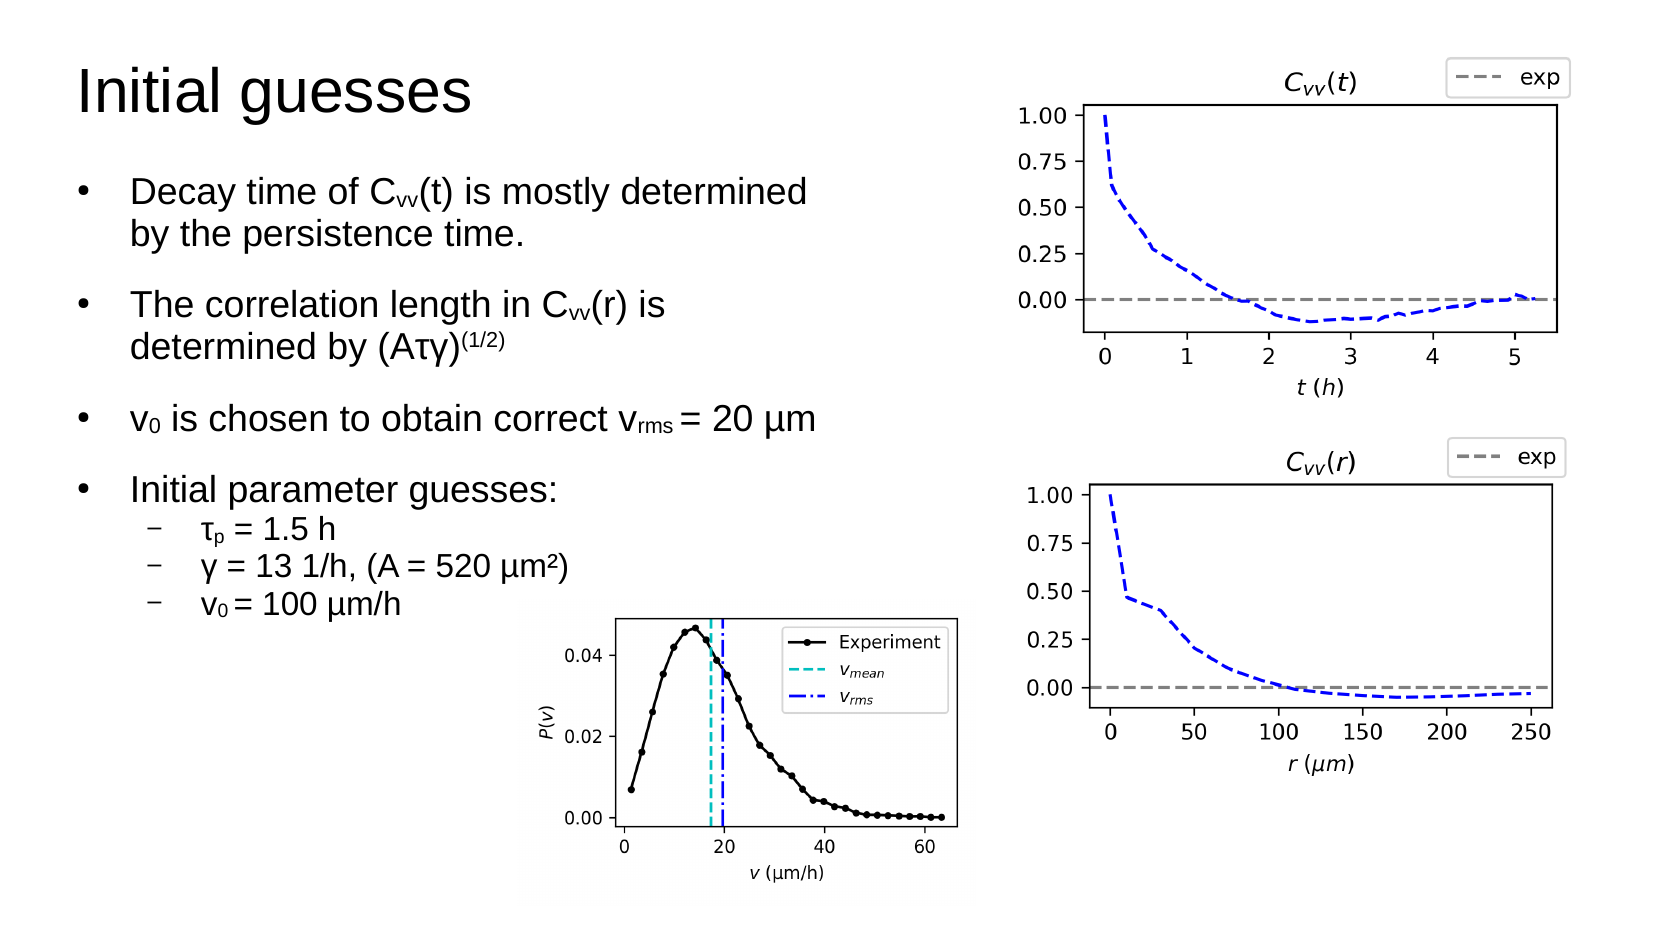

# Initial guesses
Decay time of Cvv(t) is mostly determined by the persistence time.
The correlation length in Cvv(r) is determined by (Aτγ)(1/2)
v0 is chosen to obtain correct vrms = 20 µm
Initial parameter guesses:
τp = 1.5 h
γ = 13 1/h, (A = 520 µm²)
v0 = 100 µm/h